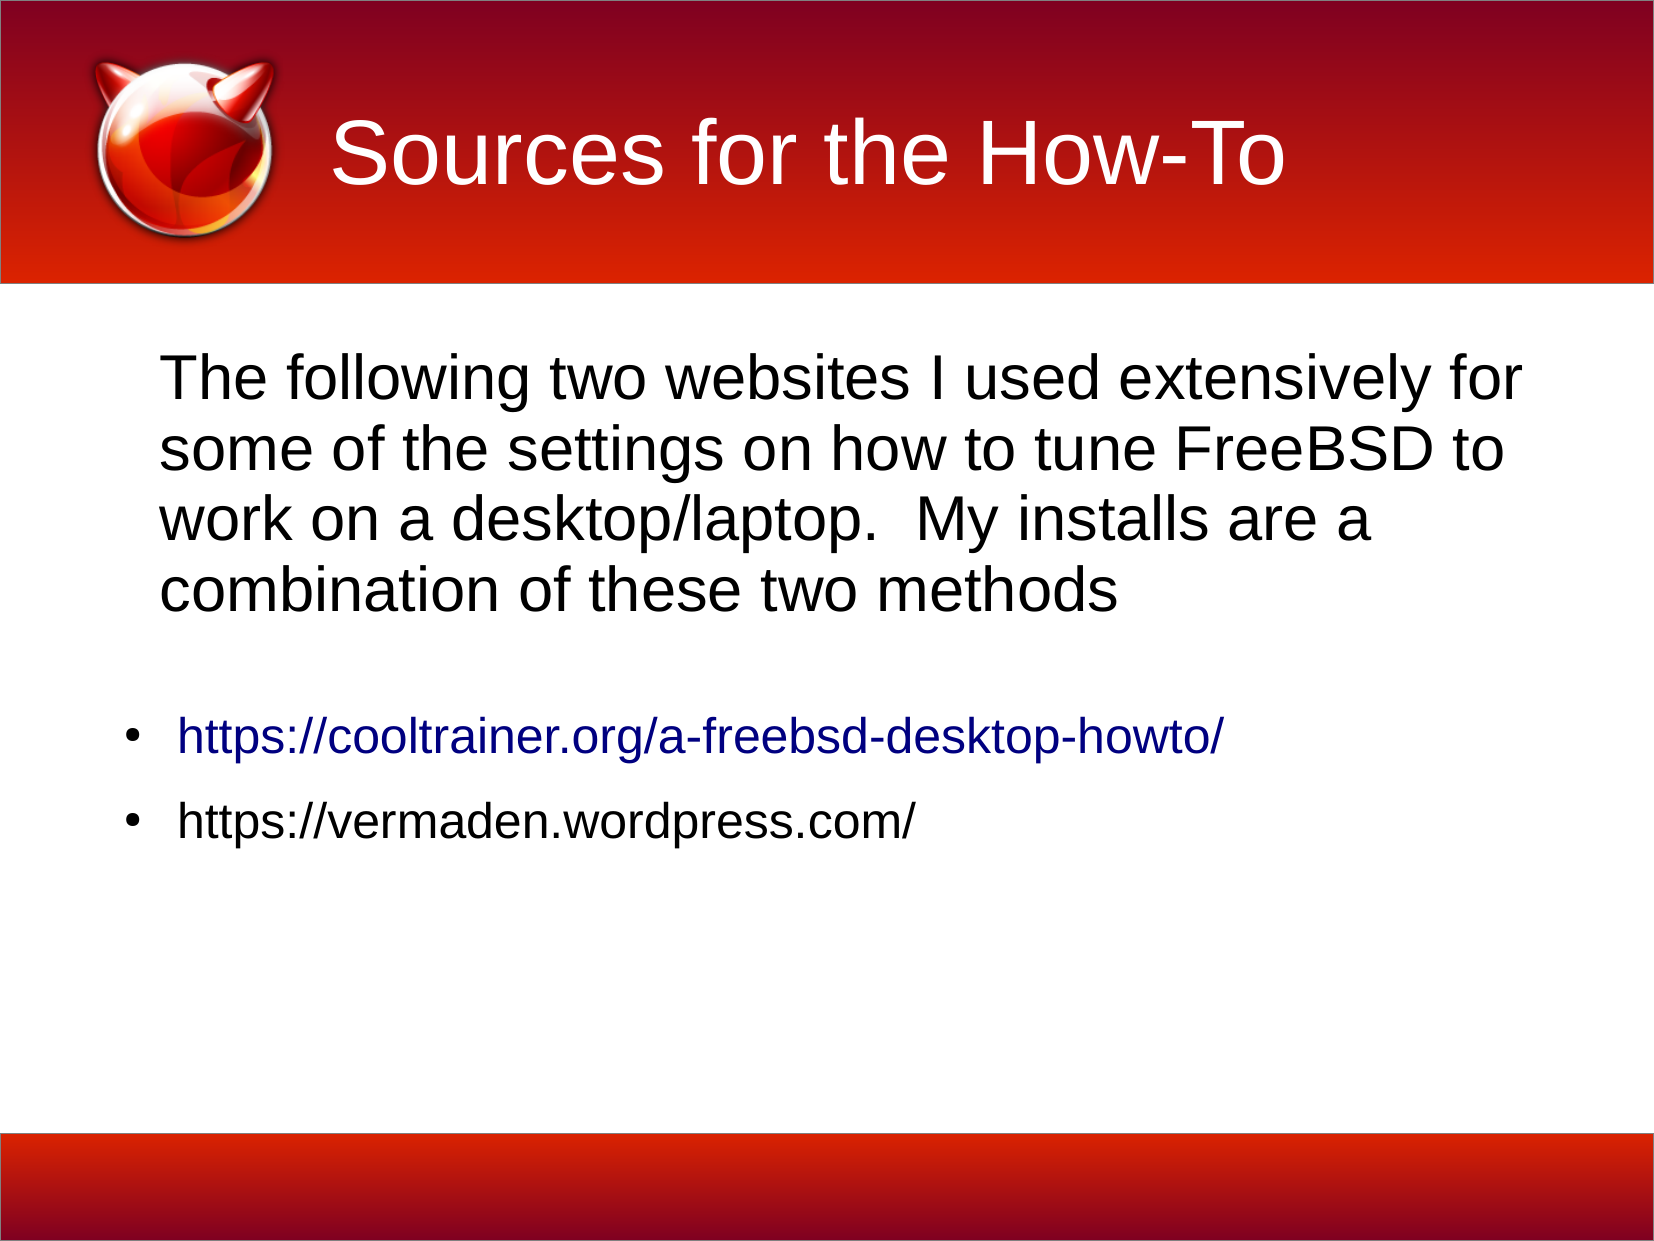

# Sources for the How-To
The following two websites I used extensively for some of the settings on how to tune FreeBSD to work on a desktop/laptop. My installs are a combination of these two methods
https://cooltrainer.org/a-freebsd-desktop-howto/
https://vermaden.wordpress.com/